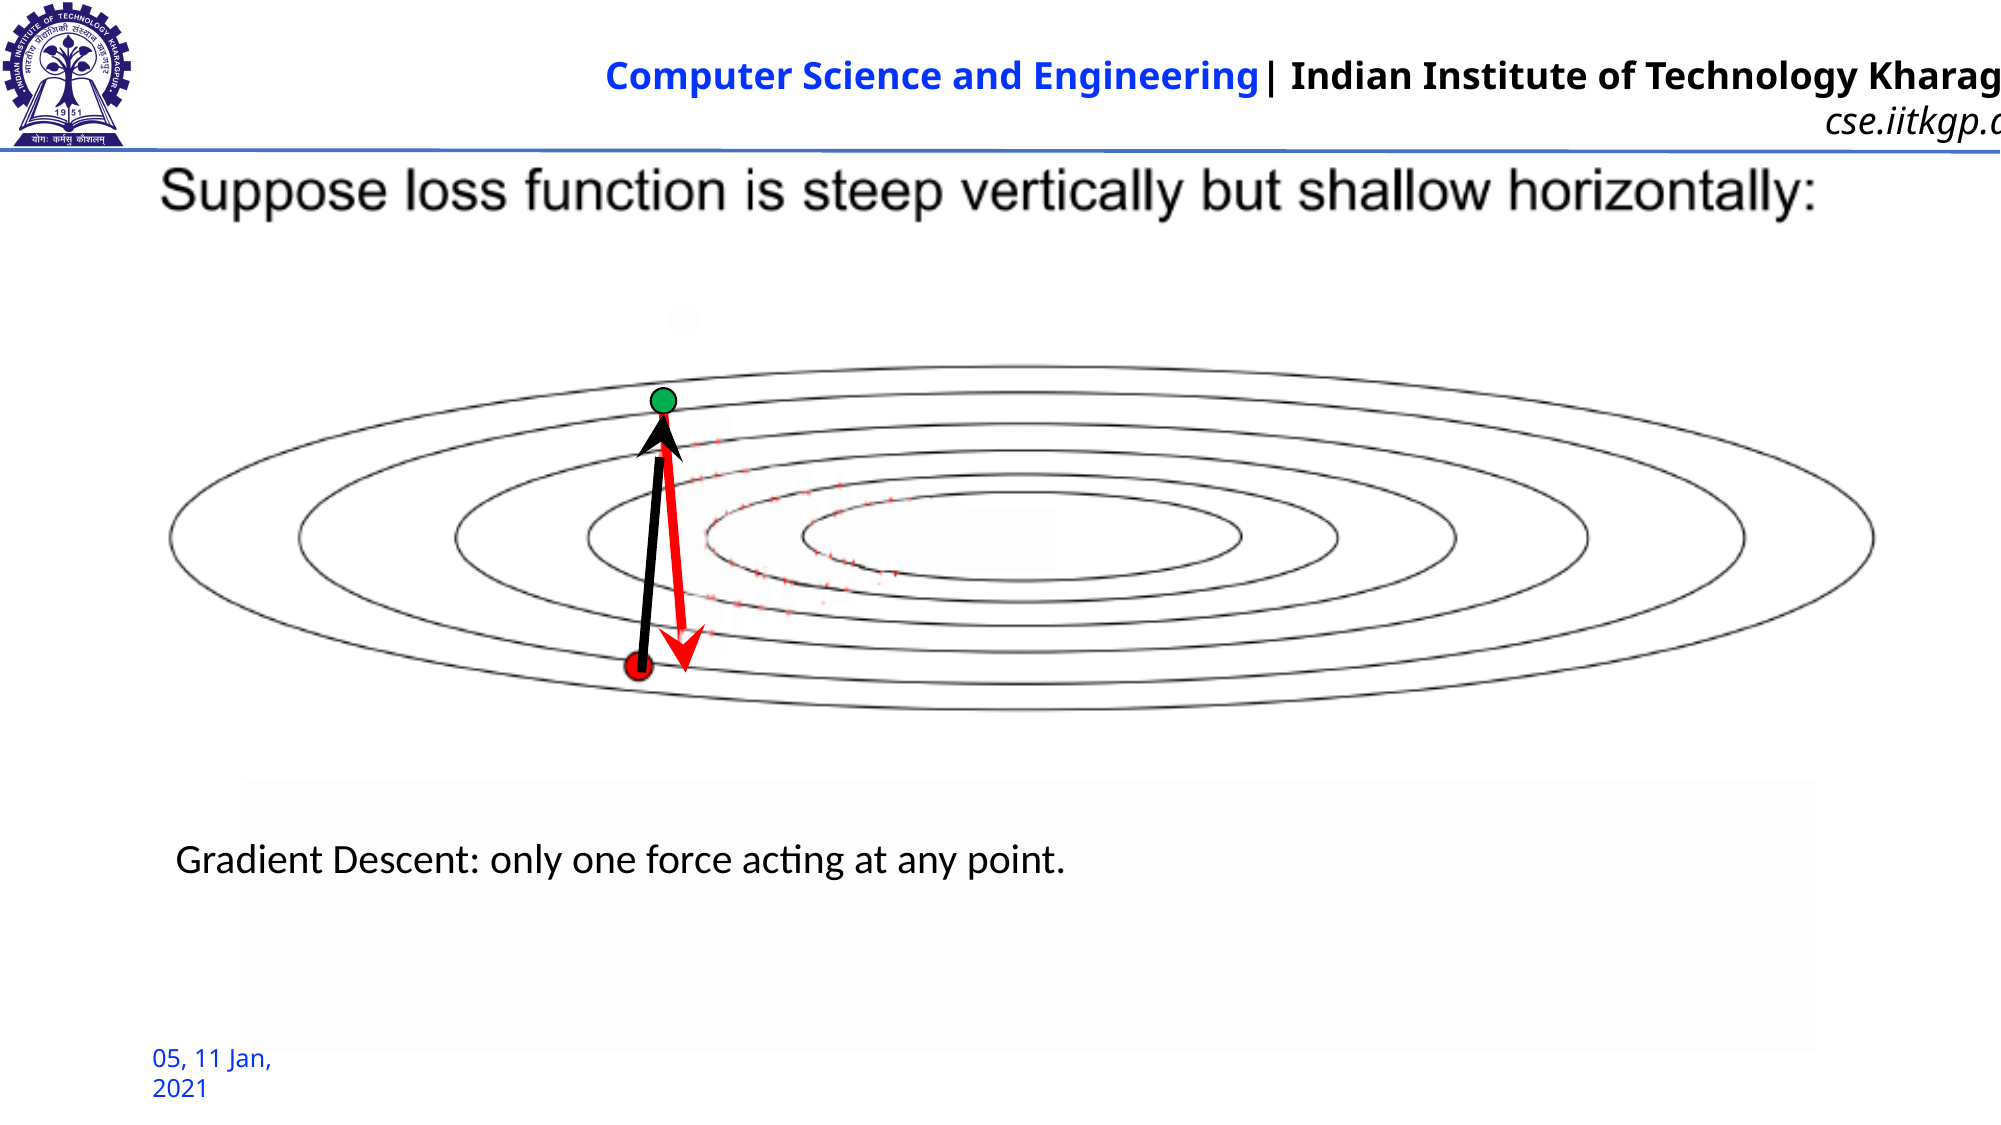

Gradient Descent: only one force acting at any point.
05, 11 Jan, 2021